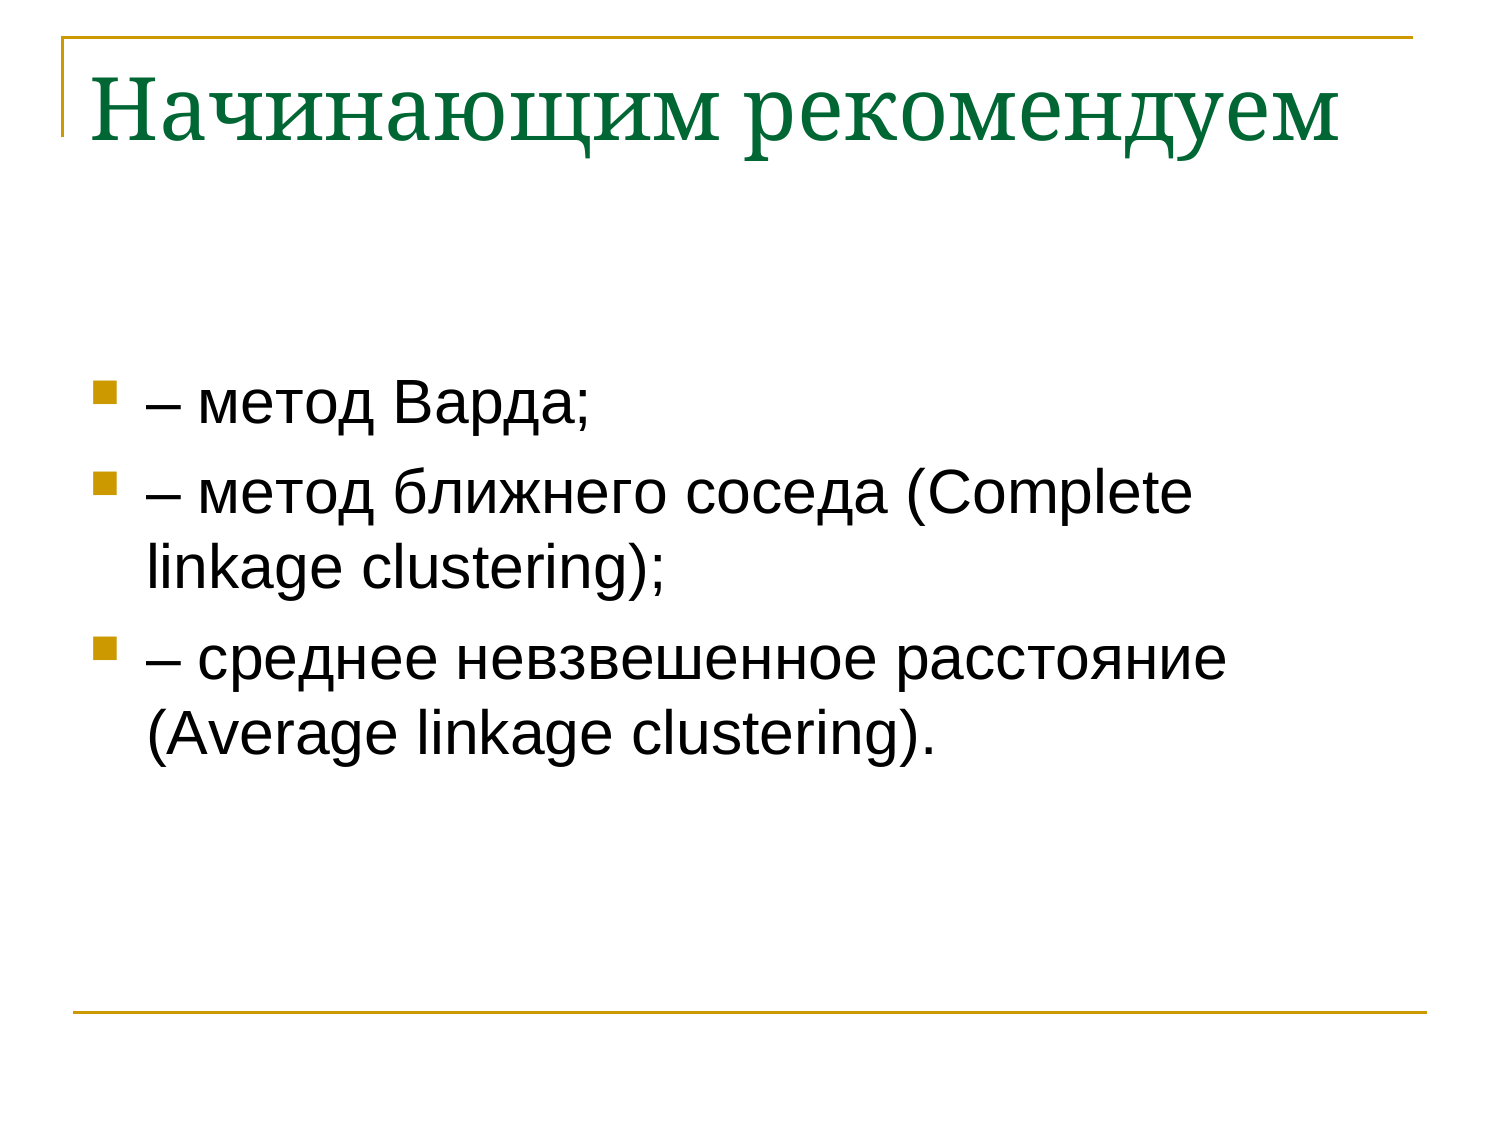

# Начинающим рекомендуем
– метод Варда;
– метод ближнего соседа (Complete linkage clustering);
– среднее невзвешенное расстояние (Average linkage clustering).